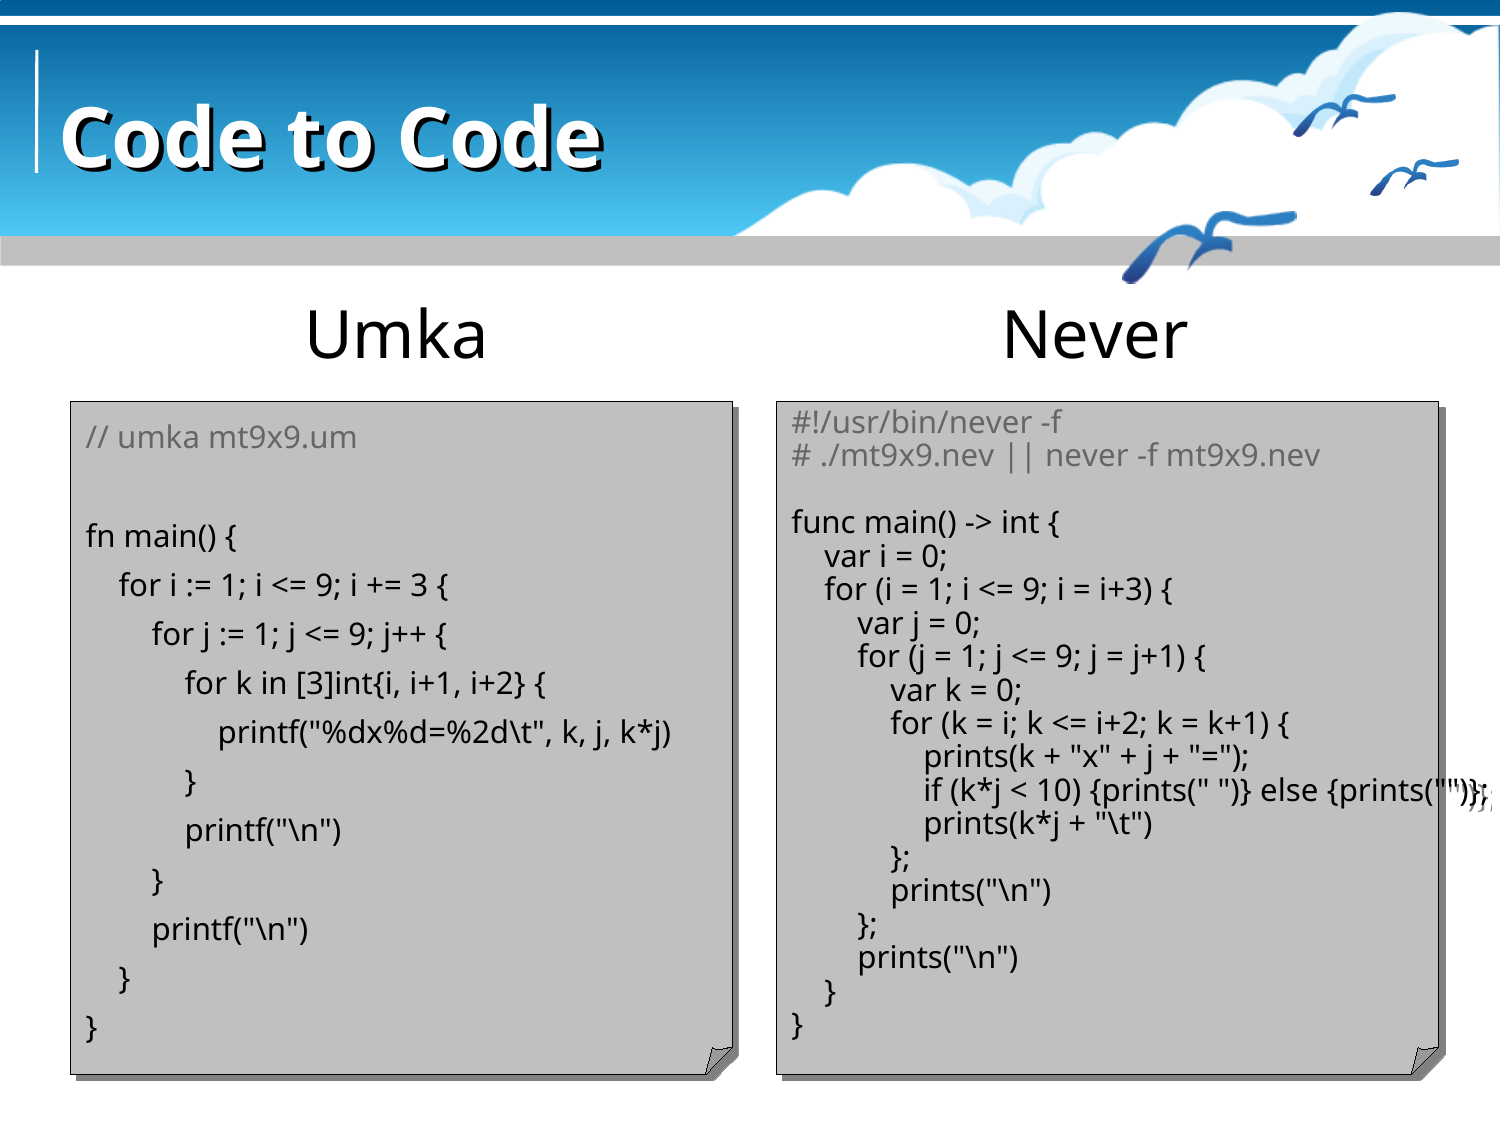

# Code to Code
Never
Umka
// umka mt9x9.um
fn main() {
 for i := 1; i <= 9; i += 3 {
 for j := 1; j <= 9; j++ {
 for k in [3]int{i, i+1, i+2} {
 printf("%dx%d=%2d\t", k, j, k*j)
 }
 printf("\n")
 }
 printf("\n")
 }
}
#!/usr/bin/never -f
# ./mt9x9.nev || never -f mt9x9.nev
func main() -> int {
 var i = 0;
 for (i = 1; i <= 9; i = i+3) {
 var j = 0;
 for (j = 1; j <= 9; j = j+1) {
 var k = 0;
 for (k = i; k <= i+2; k = k+1) {
 prints(k + "x" + j + "=");
 if (k*j < 10) {prints(" ")} else {prints("")};
 prints(k*j + "\t")
 };
 prints("\n")
 };
 prints("\n")
 }
}